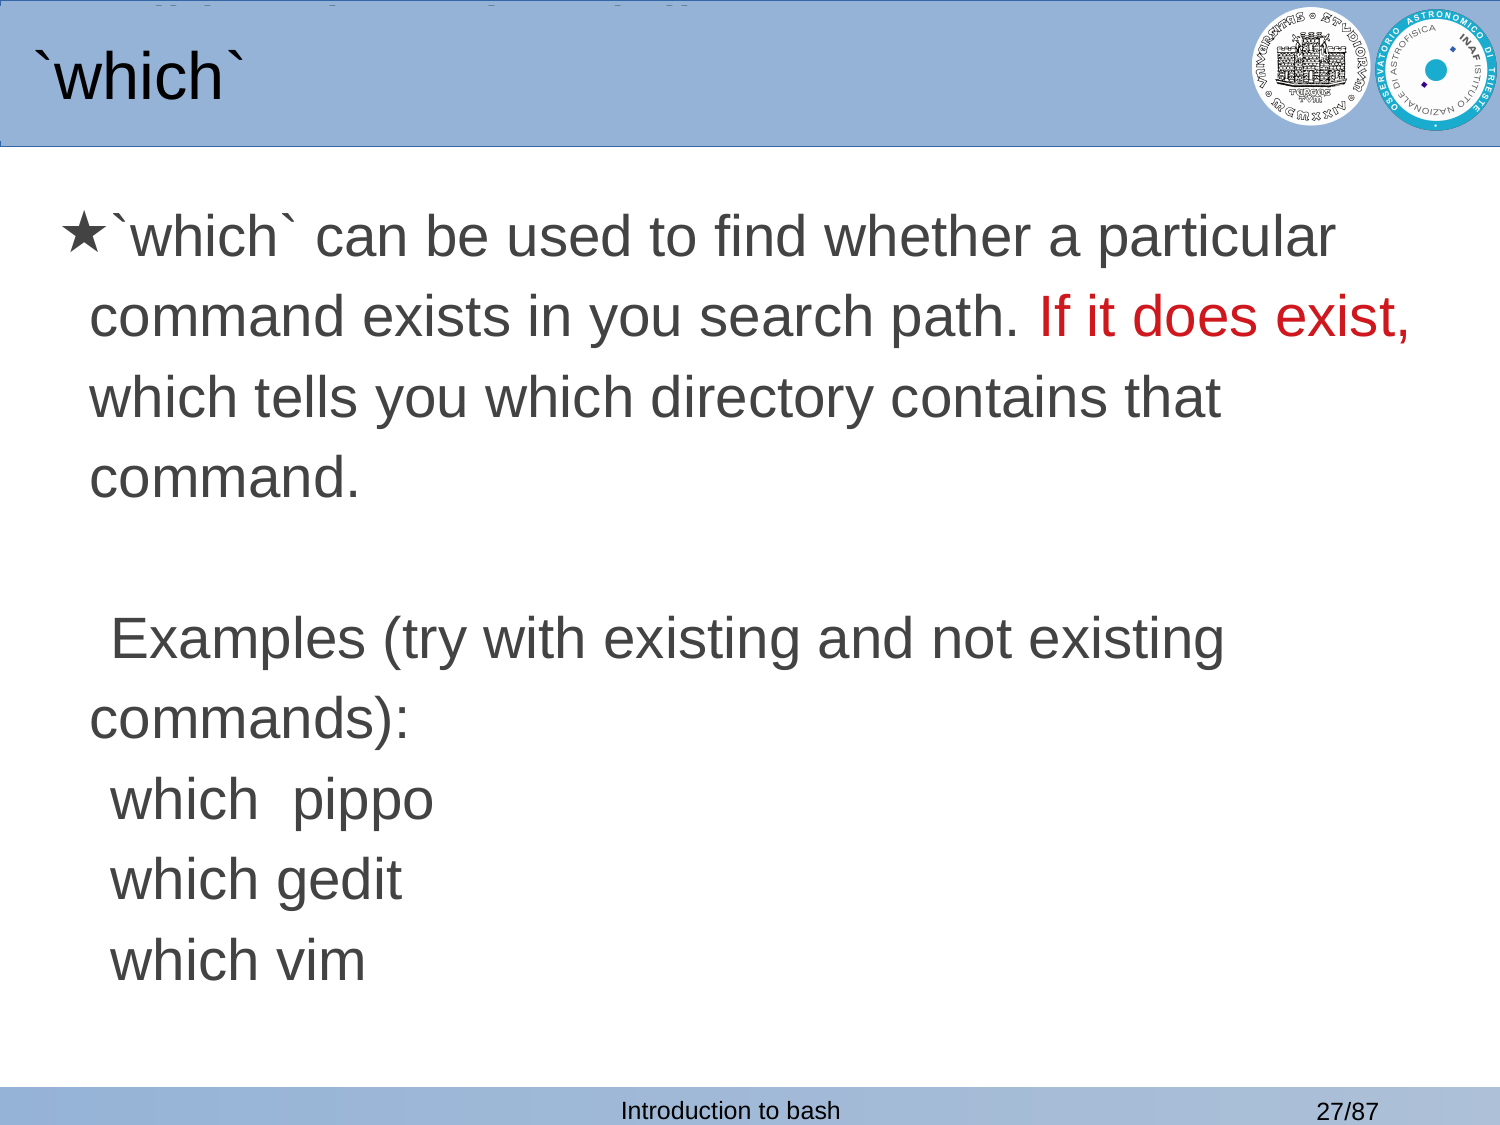

# Traditional service delivery
`which`
`which` can be used to find whether a particular command exists in you search path. If it does exist, which tells you which directory contains that command.
Examples (try with existing and not existing commands):
which pippo
which gedit
which vim